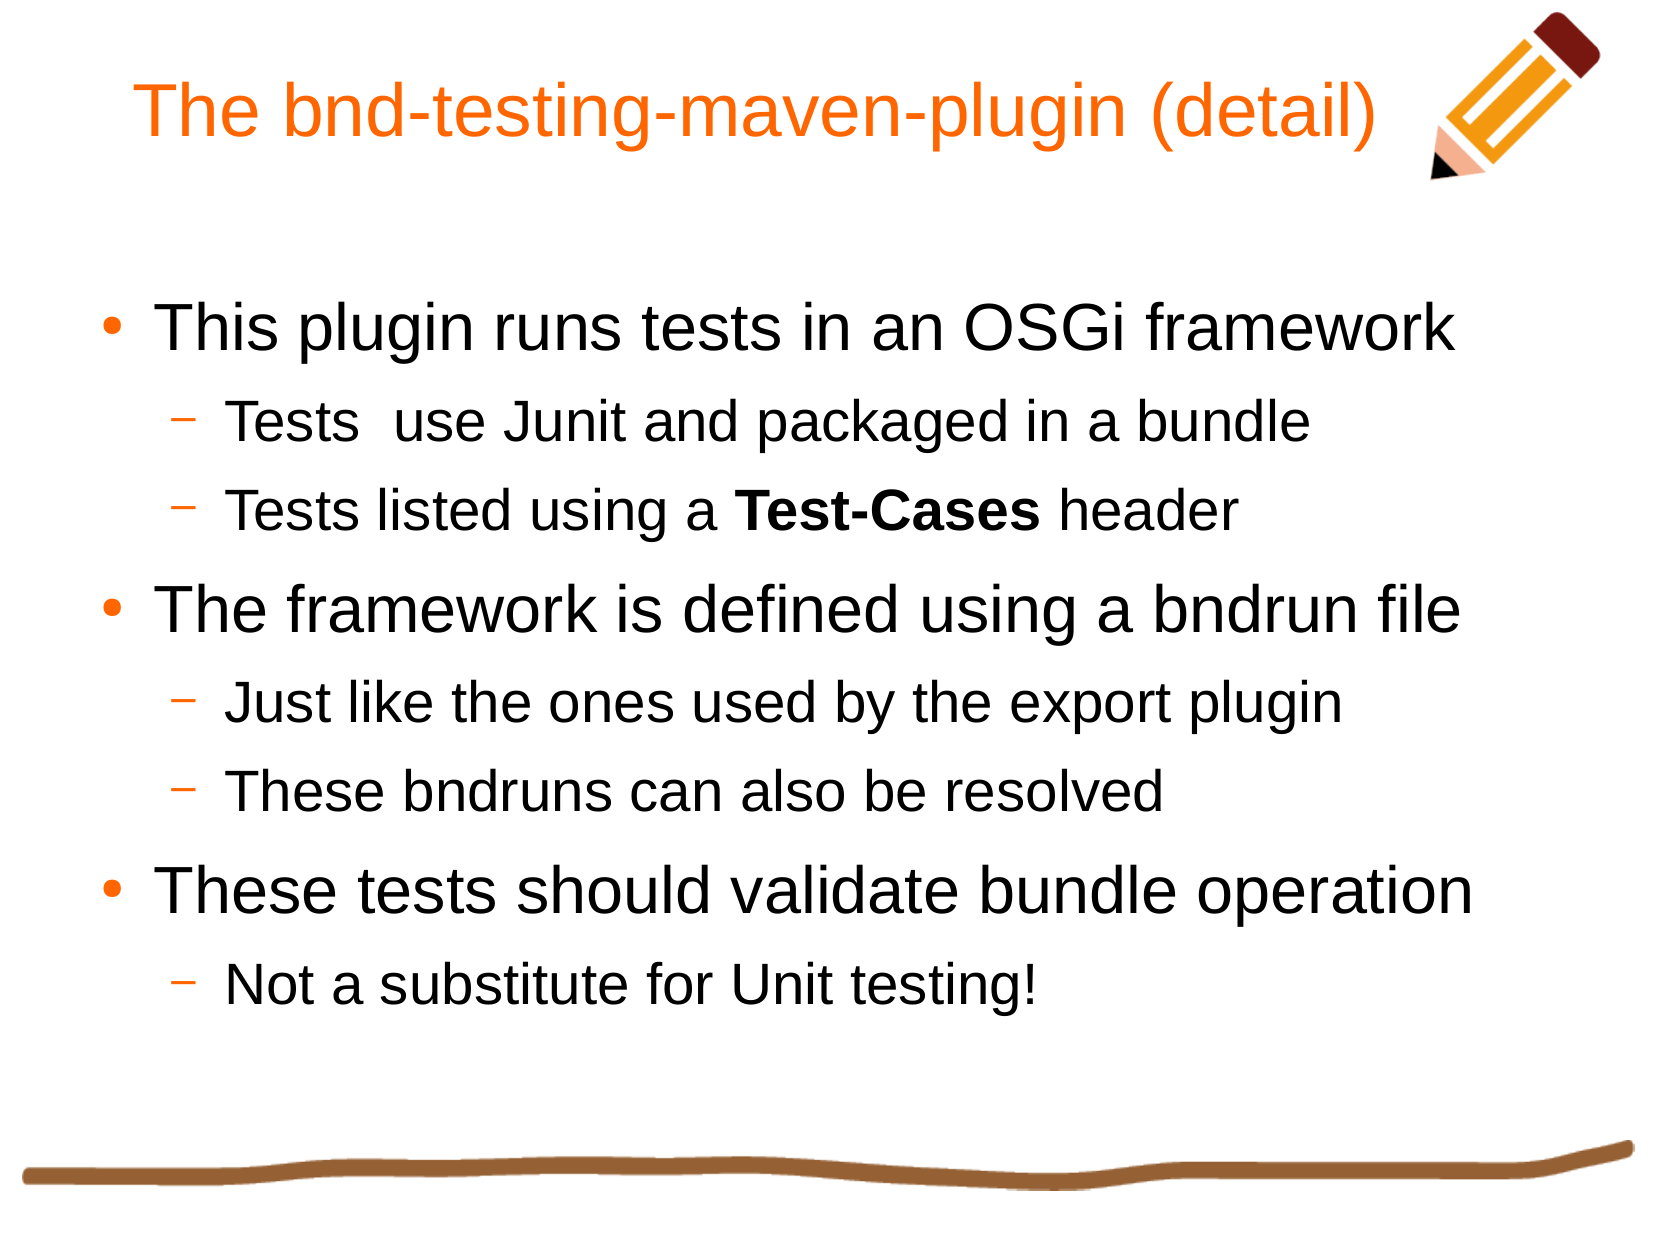

# The bnd-testing-maven-plugin (detail)
This plugin runs tests in an OSGi framework
Tests use Junit and packaged in a bundle
Tests listed using a Test-Cases header
The framework is defined using a bndrun file
Just like the ones used by the export plugin
These bndruns can also be resolved
These tests should validate bundle operation
Not a substitute for Unit testing!